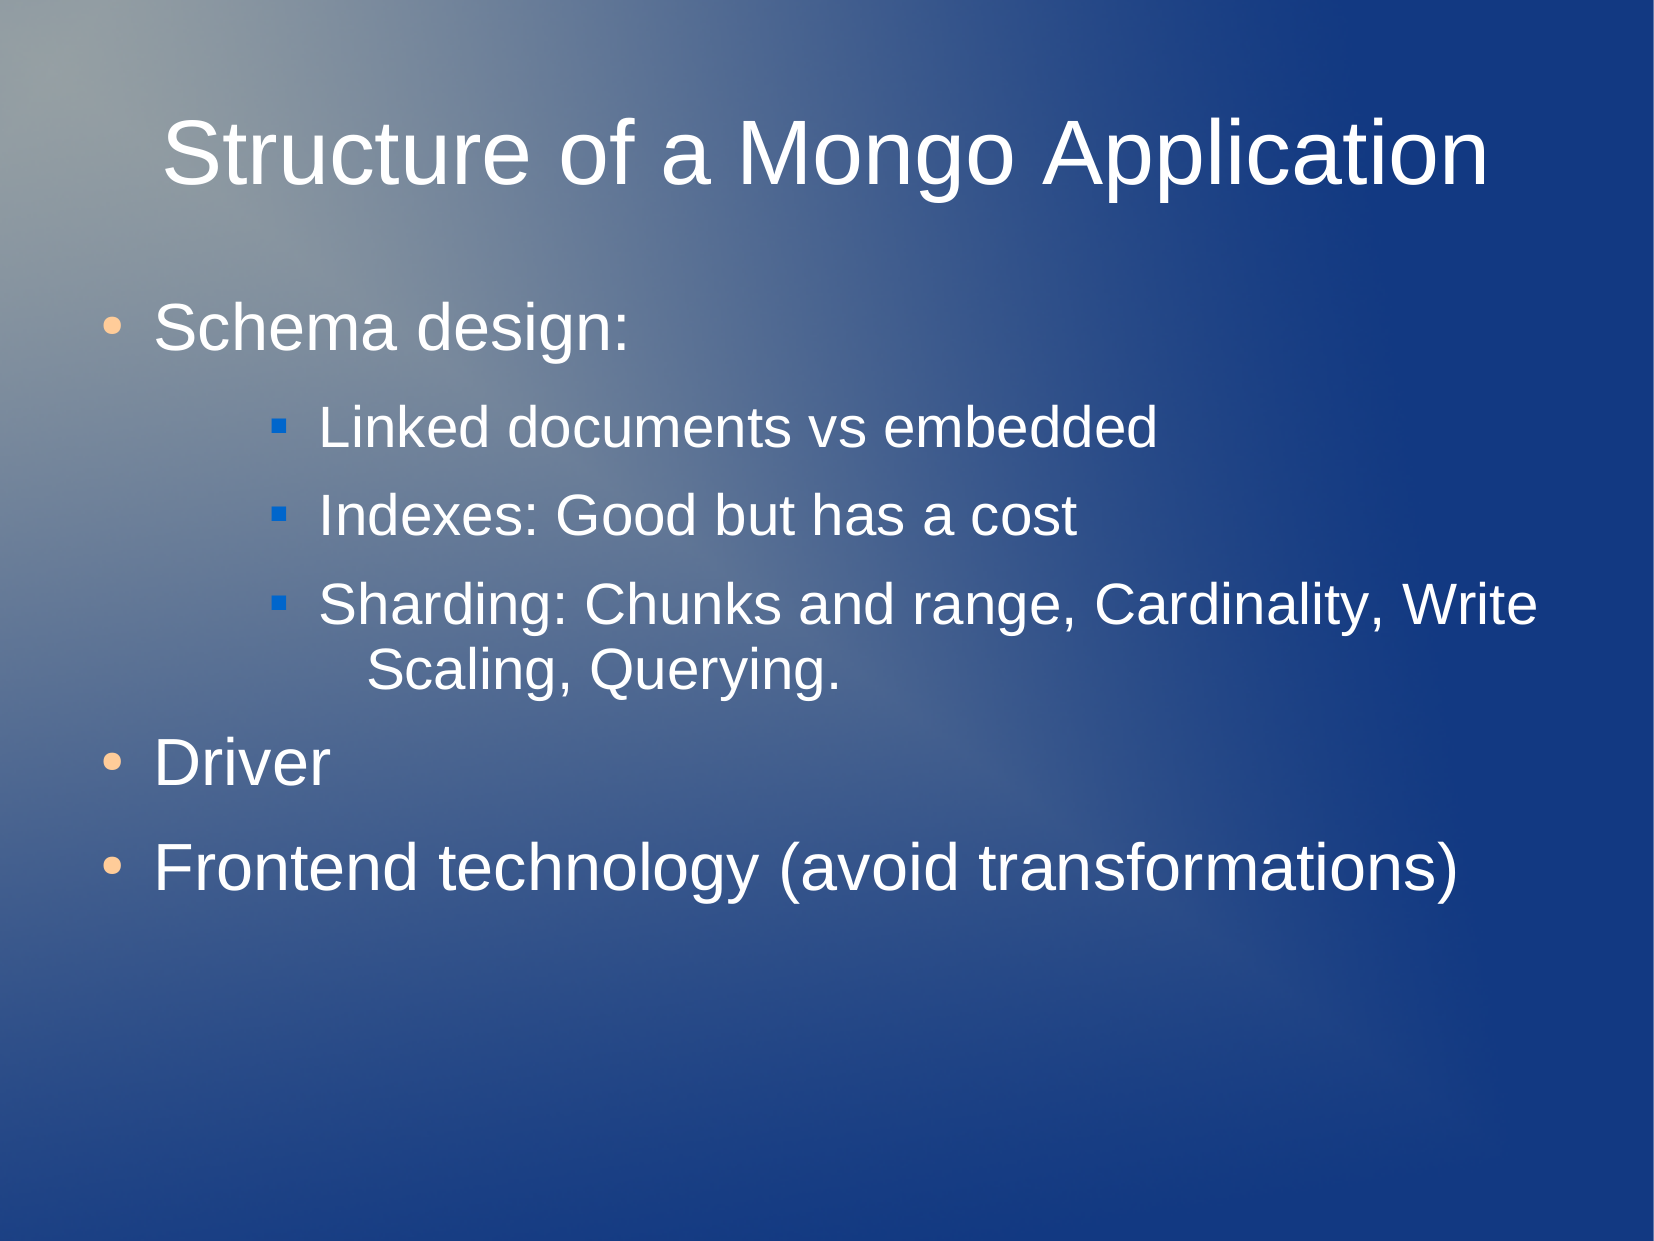

# Structure of a Mongo Application
Schema design:
Linked documents vs embedded
Indexes: Good but has a cost
Sharding: Chunks and range, Cardinality, Write Scaling, Querying.
Driver
Frontend technology (avoid transformations)